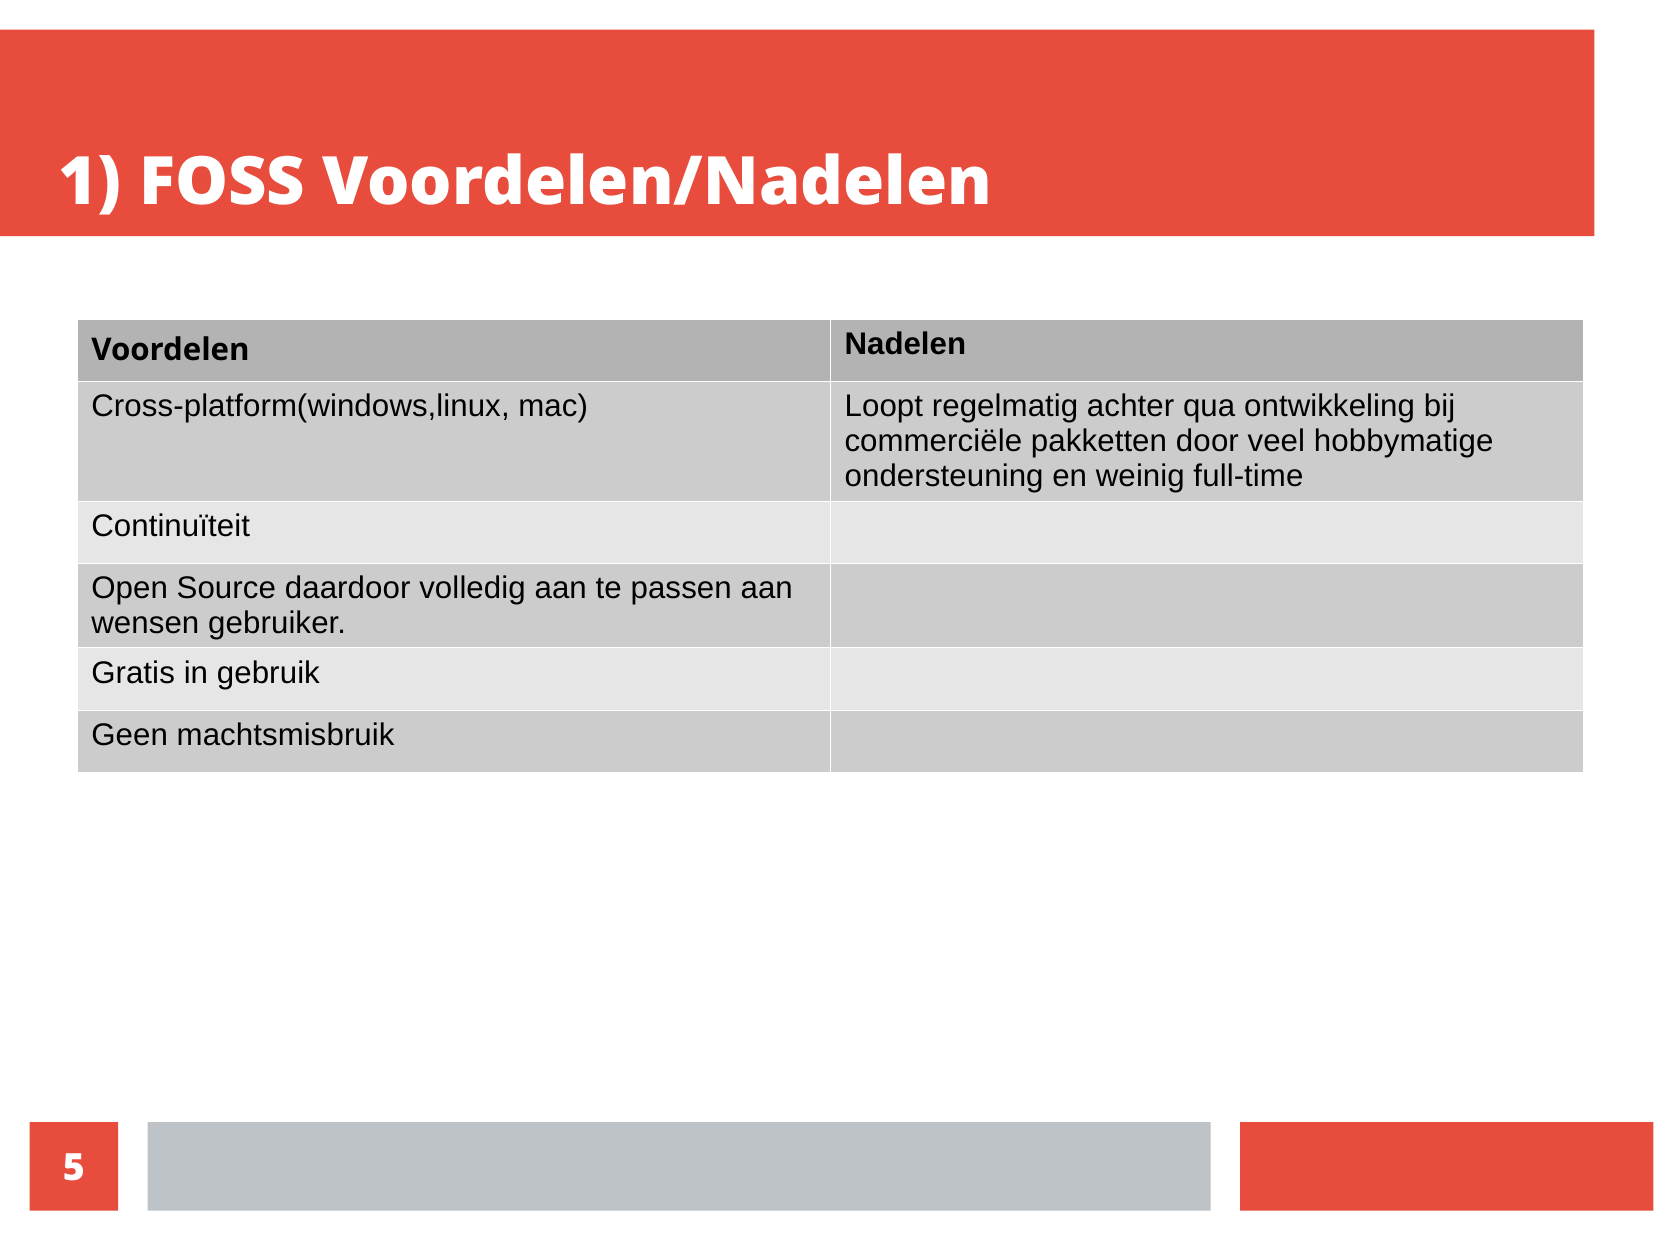

# 1) FOSS Voordelen/Nadelen
| Voordelen | Nadelen |
| --- | --- |
| Cross-platform(windows,linux, mac) | Loopt regelmatig achter qua ontwikkeling bij commerciële pakketten door veel hobbymatige ondersteuning en weinig full-time |
| Continuïteit | |
| Open Source daardoor volledig aan te passen aan wensen gebruiker. | |
| Gratis in gebruik | |
| Geen machtsmisbruik | |
5